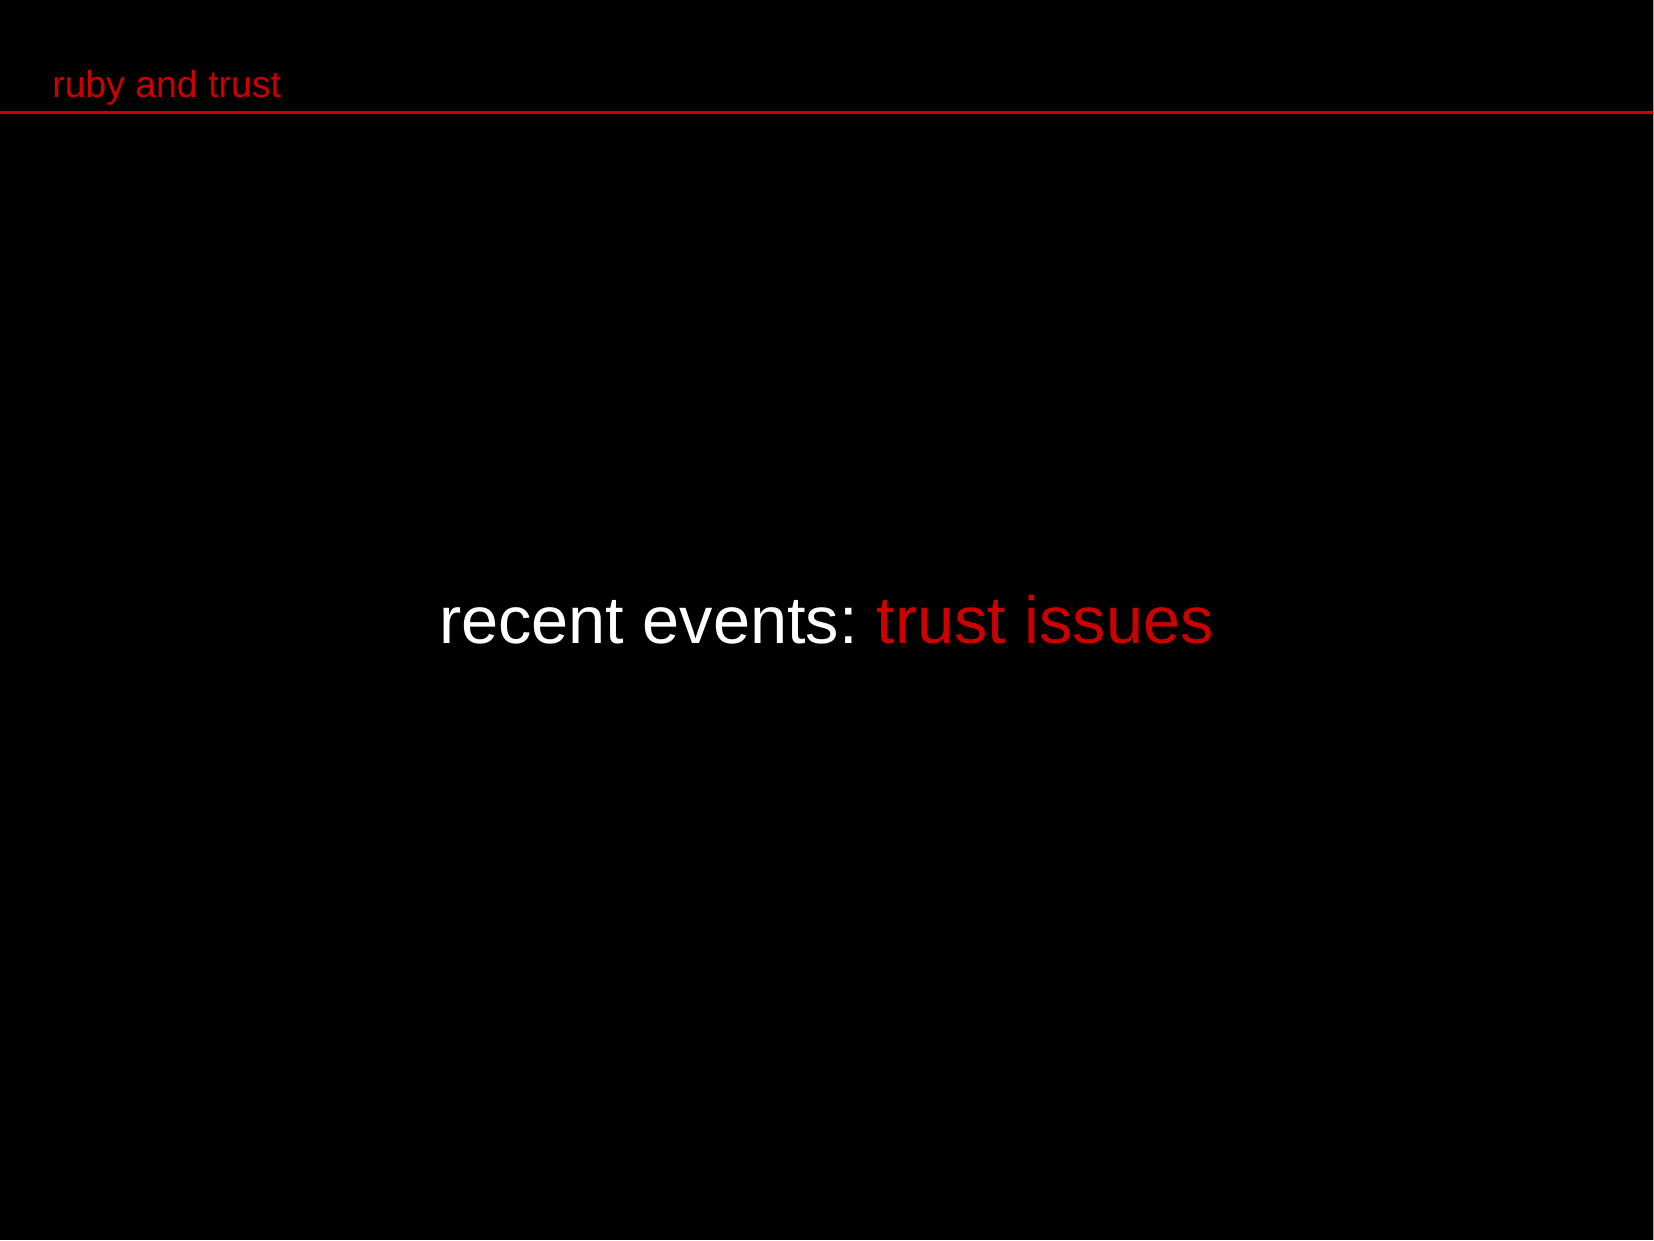

# recent events: trust issues
ruby and trust